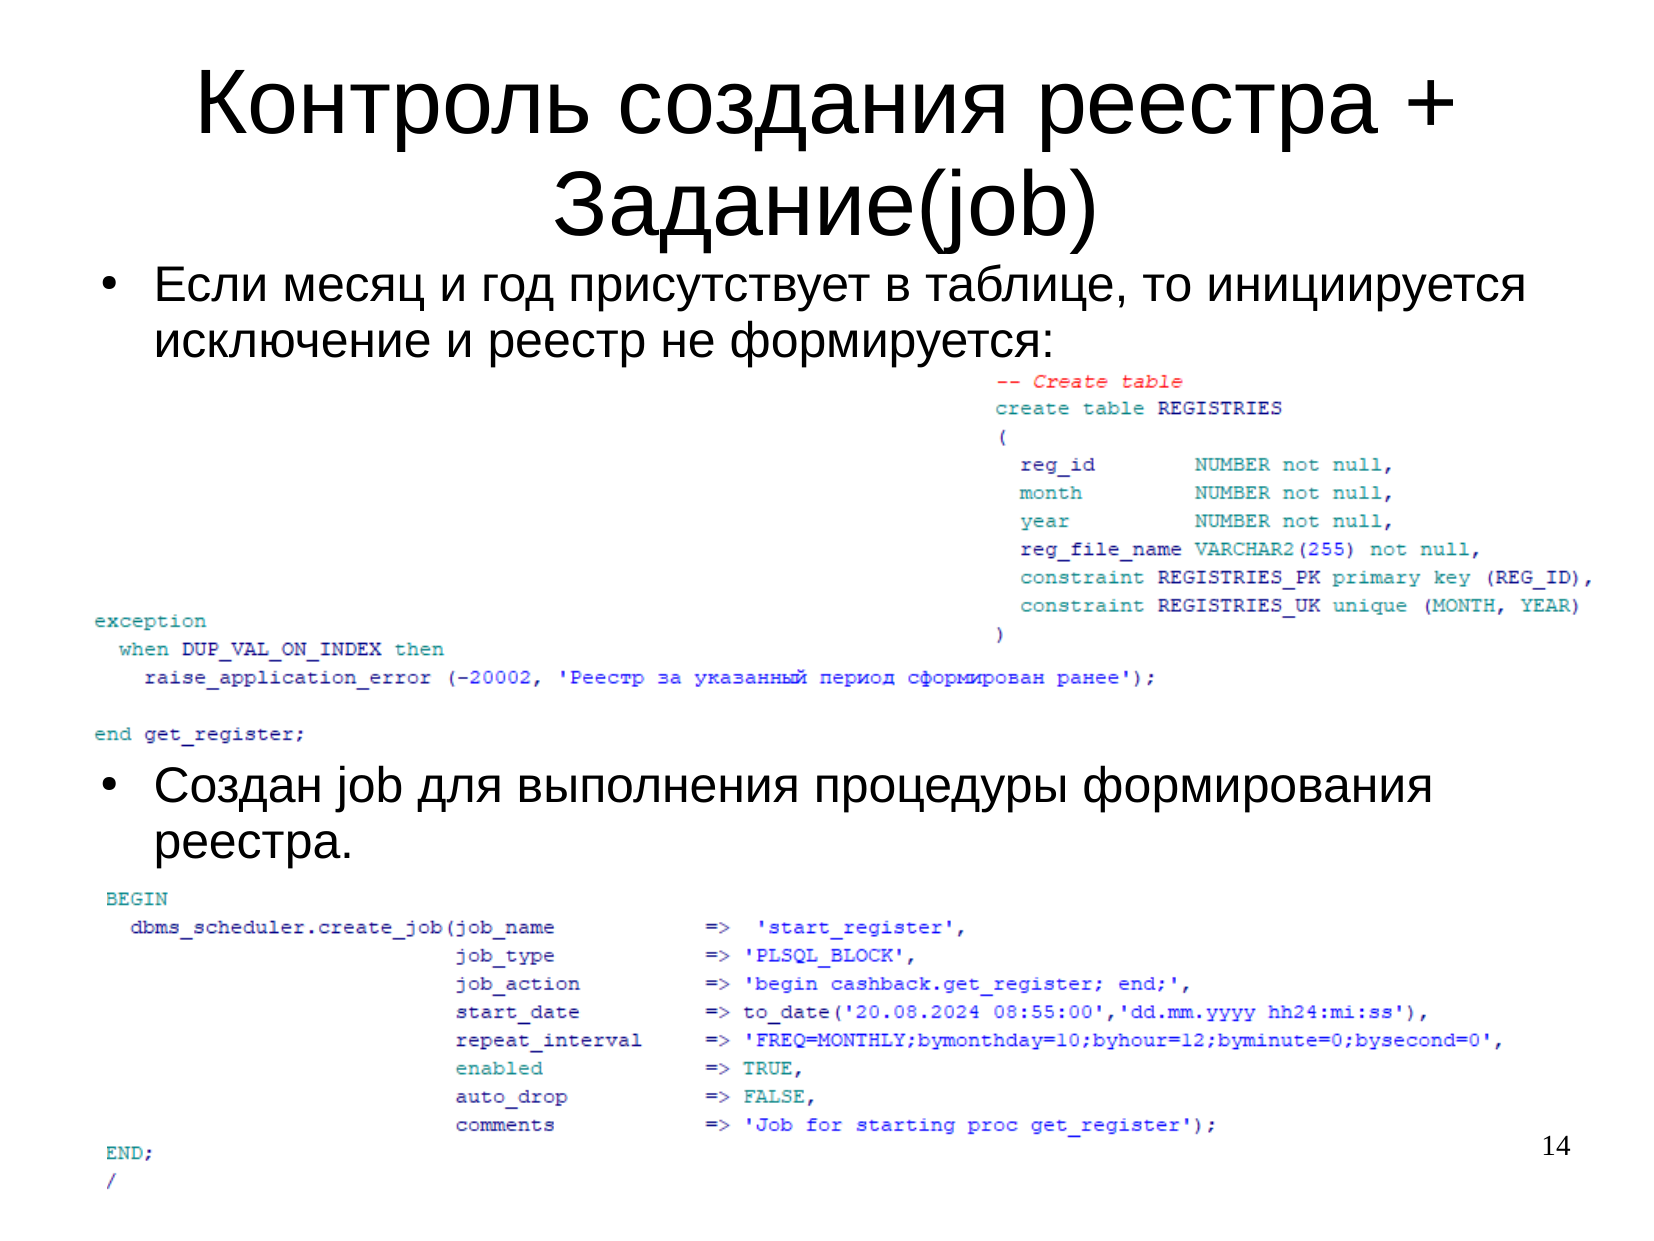

# Контроль создания реестра + Задание(job)
Если месяц и год присутствует в таблице, то инициируется исключение и реестр не формируется:
Создан job для выполнения процедуры формирования реестра.
14